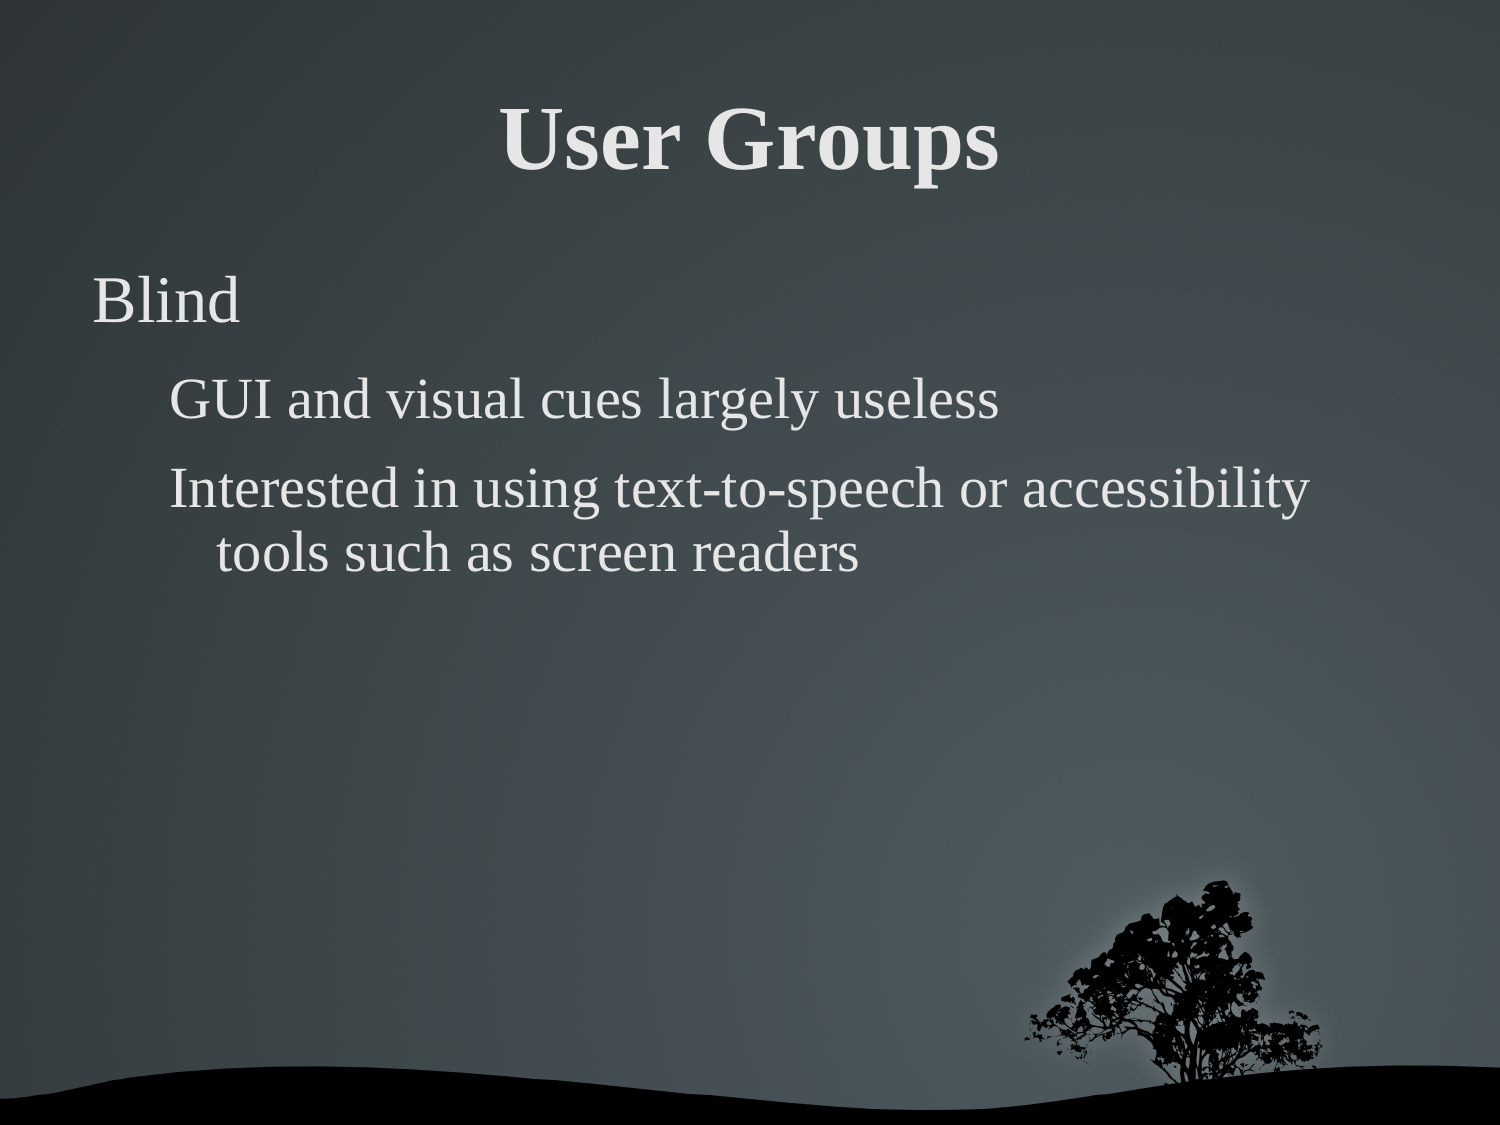

# User Groups
Blind
GUI and visual cues largely useless
Interested in using text-to-speech or accessibility tools such as screen readers